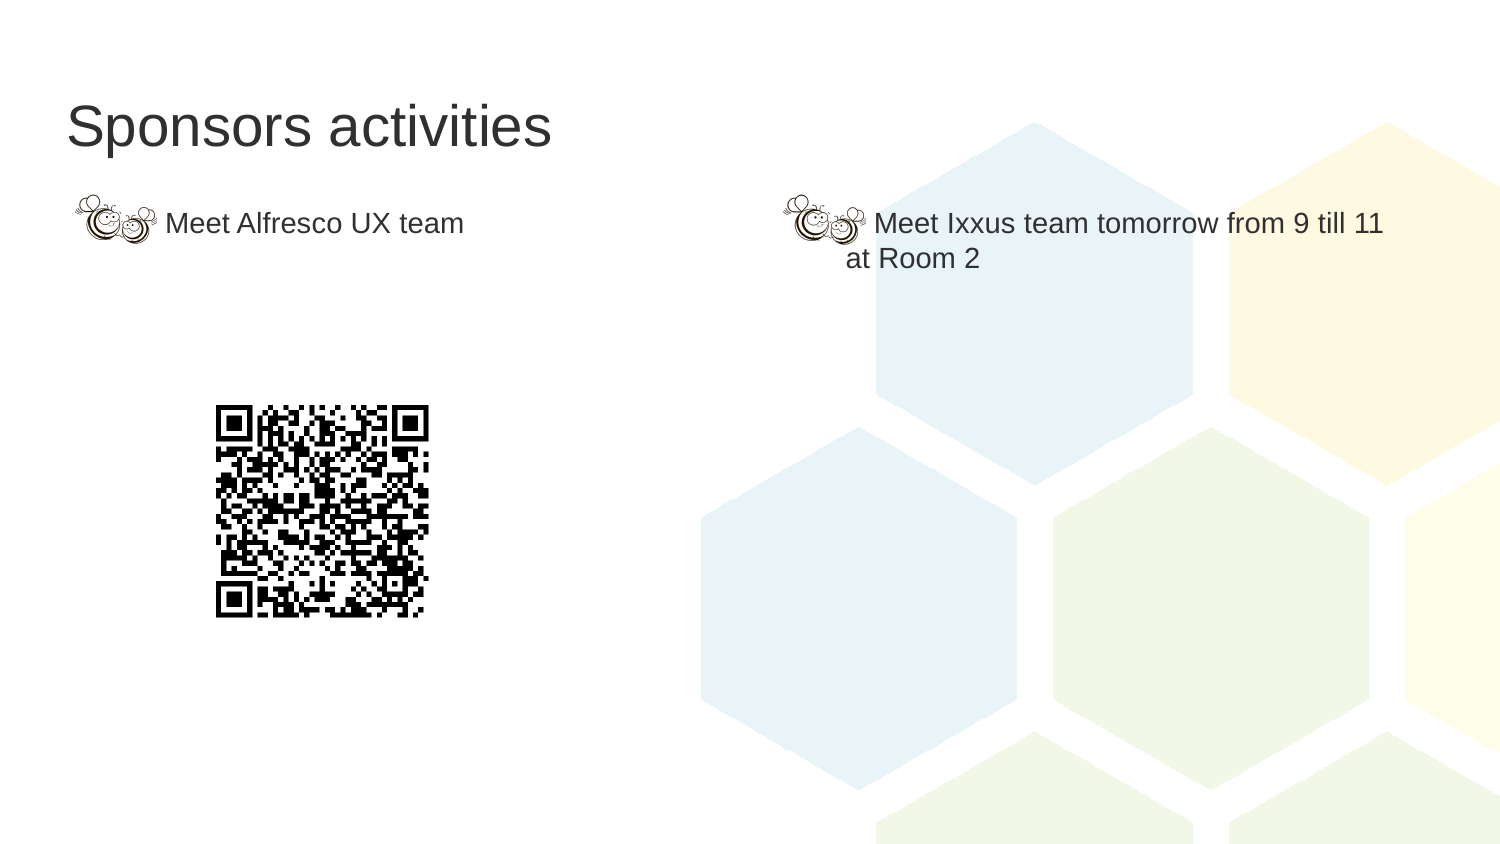

# Sponsors activities
 Meet Alfresco UX team
 Meet Ixxus team tomorrow from 9 till 11 at Room 2